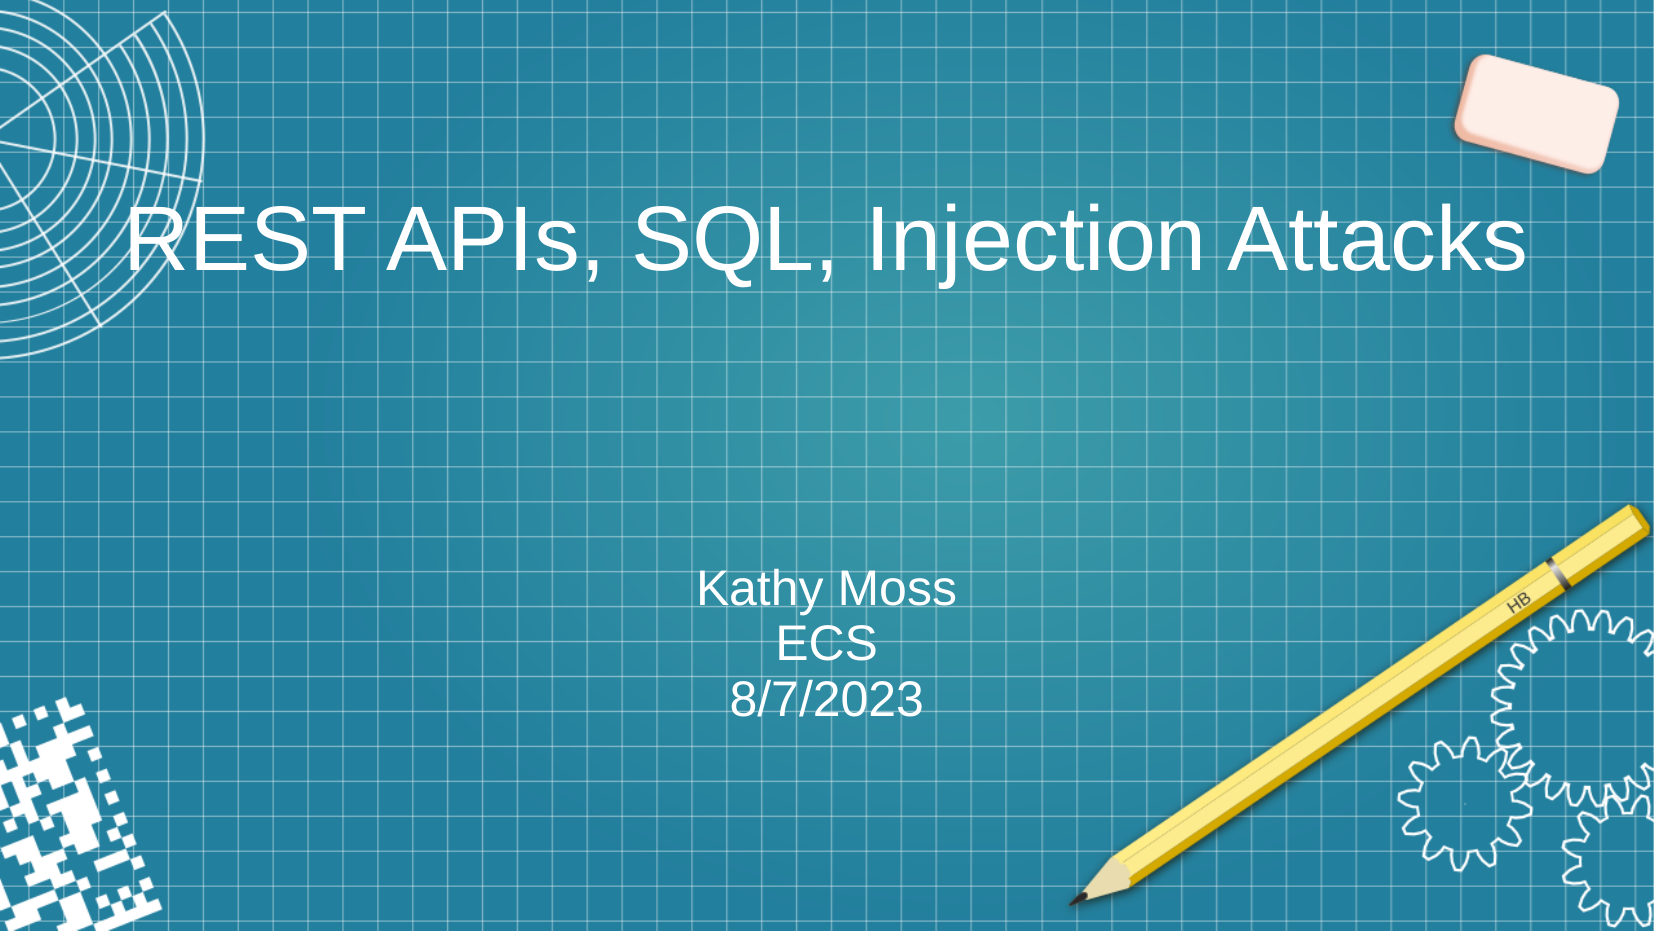

# REST APIs, SQL, Injection Attacks
Kathy Moss
ECS
8/7/2023